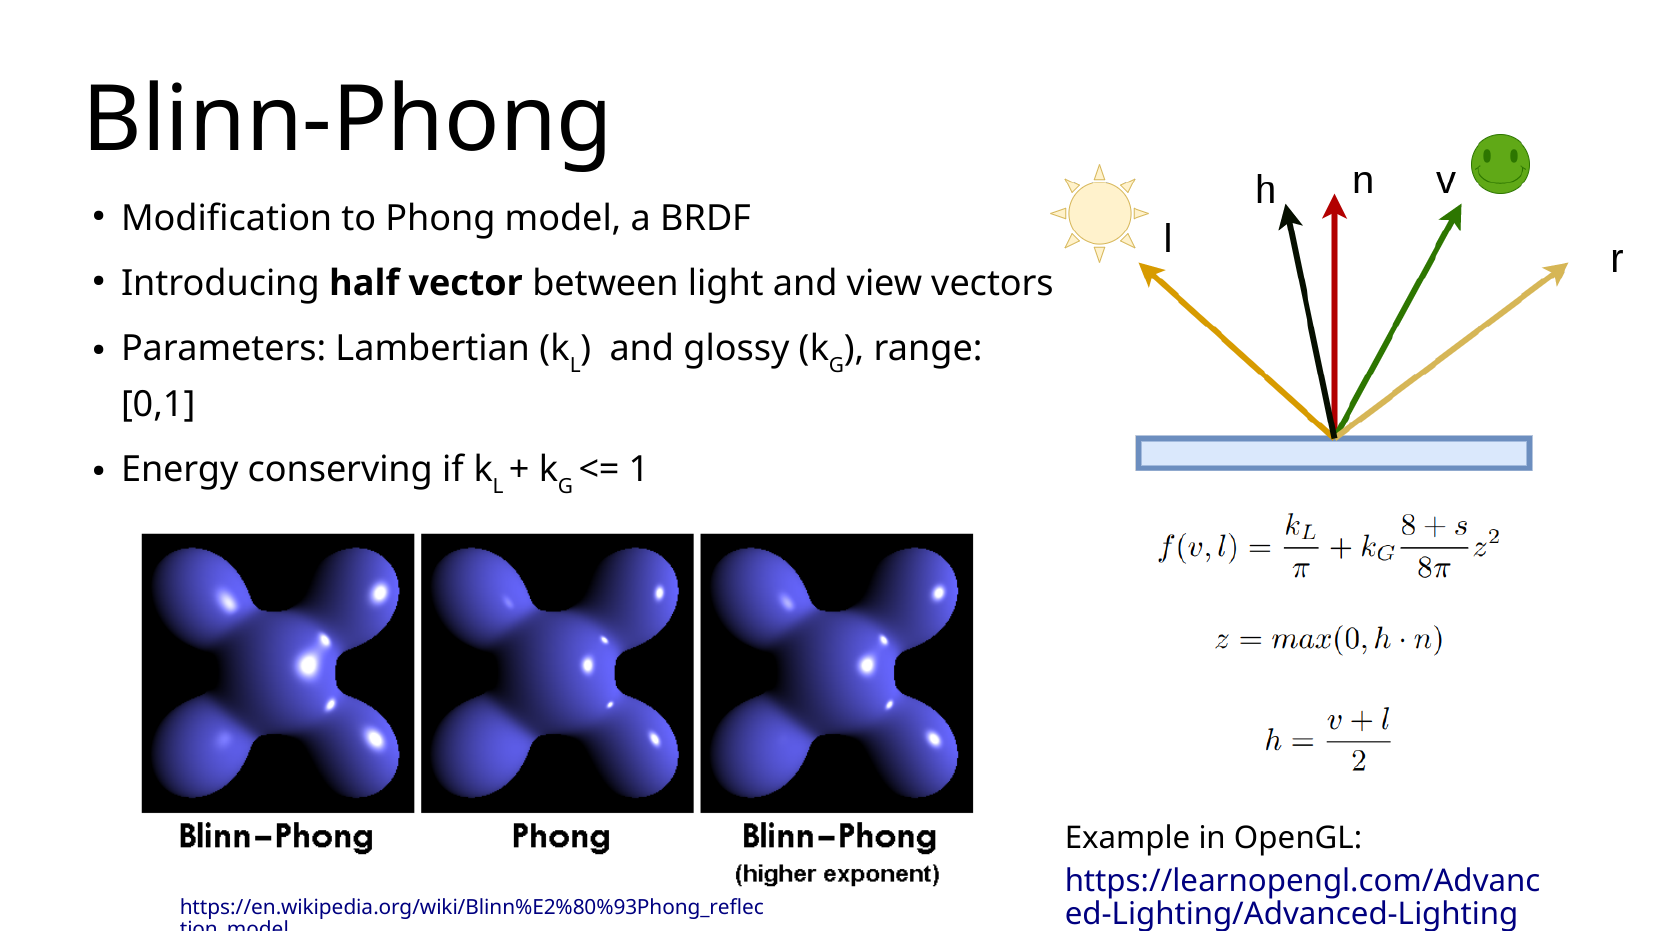

# Blinn-Phong
Modification to Phong model, a BRDF
Introducing half vector between light and view vectors
Parameters: Lambertian (kL) and glossy (kG), range: [0,1]
Energy conserving if kL + kG <= 1
Example in OpenGL:https://learnopengl.com/Advanced-Lighting/Advanced-Lighting
https://en.wikipedia.org/wiki/Blinn%E2%80%93Phong_reflection_model